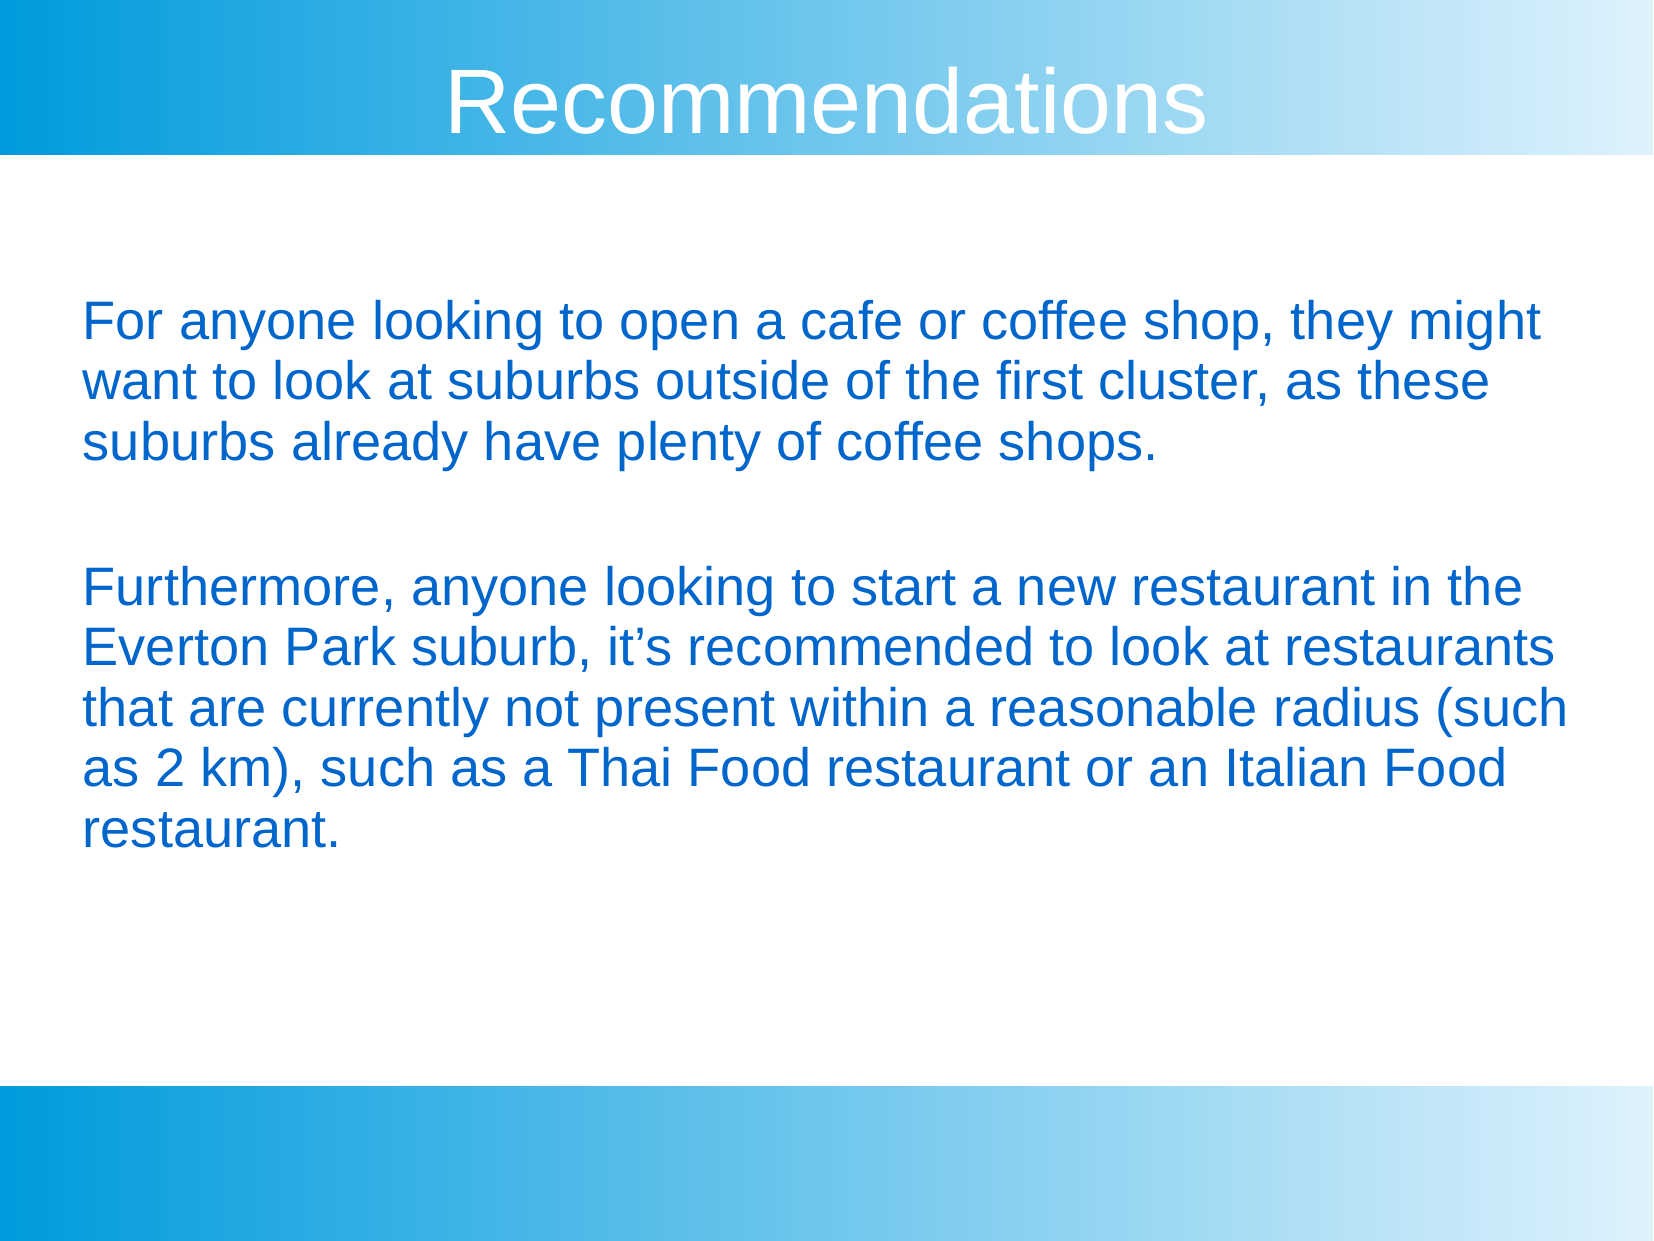

# Recommendations
For anyone looking to open a cafe or coffee shop, they might want to look at suburbs outside of the first cluster, as these suburbs already have plenty of coffee shops.
Furthermore, anyone looking to start a new restaurant in the Everton Park suburb, it’s recommended to look at restaurants that are currently not present within a reasonable radius (such as 2 km), such as a Thai Food restaurant or an Italian Food restaurant.